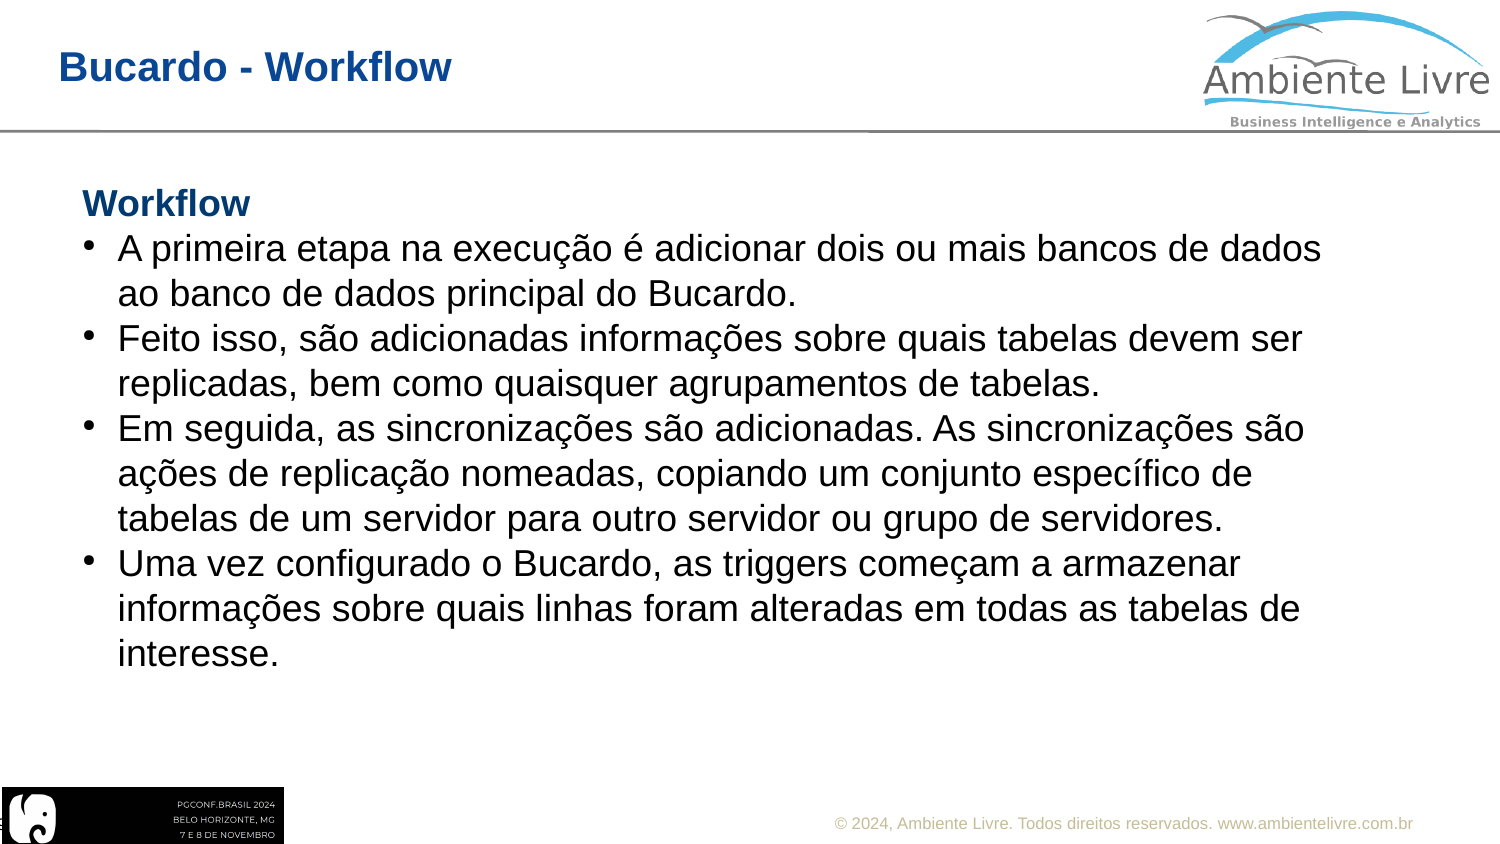

# Bucardo - Workflow
Workflow
A primeira etapa na execução é adicionar dois ou mais bancos de dados ao banco de dados principal do Bucardo.
Feito isso, são adicionadas informações sobre quais tabelas devem ser replicadas, bem como quaisquer agrupamentos de tabelas.
Em seguida, as sincronizações são adicionadas. As sincronizações são ações de replicação nomeadas, copiando um conjunto específico de tabelas de um servidor para outro servidor ou grupo de servidores.
Uma vez configurado o Bucardo, as triggers começam a armazenar informações sobre quais linhas foram alteradas em todas as tabelas de interesse.